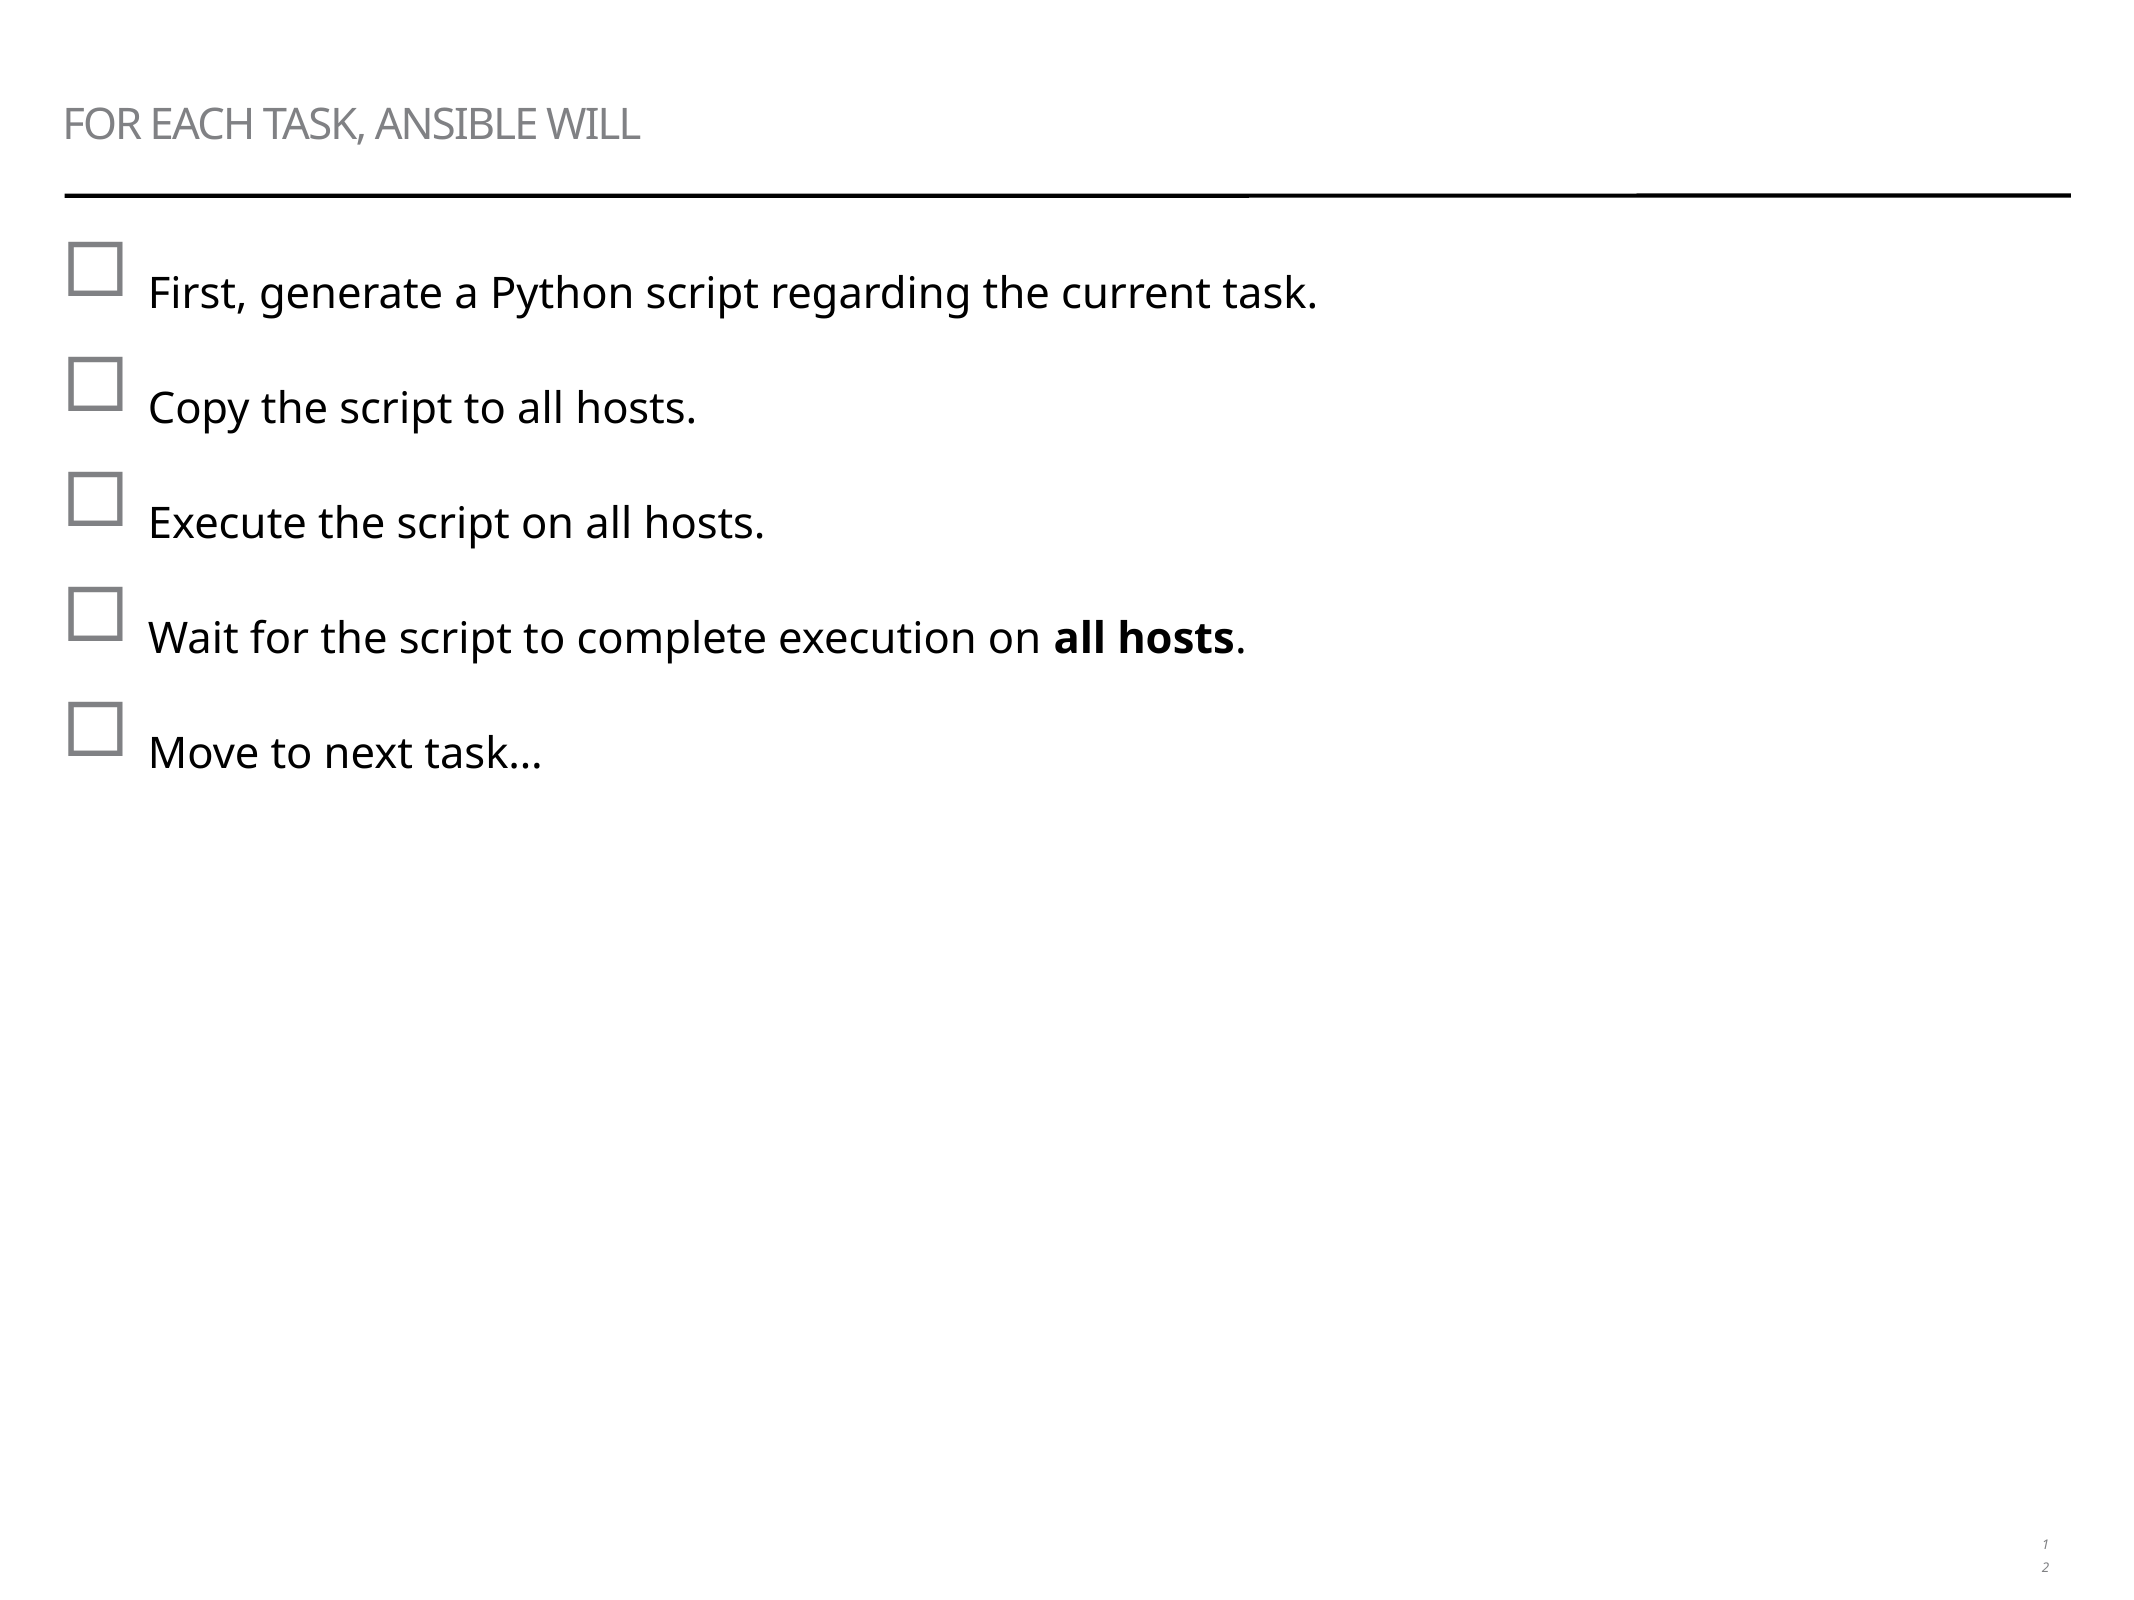

# FOR EACH TASK, ANSIBLE WILL
First, generate a Python script regarding the current task.
Copy the script to all hosts.
Execute the script on all hosts.
Wait for the script to complete execution on all hosts.
Move to next task…